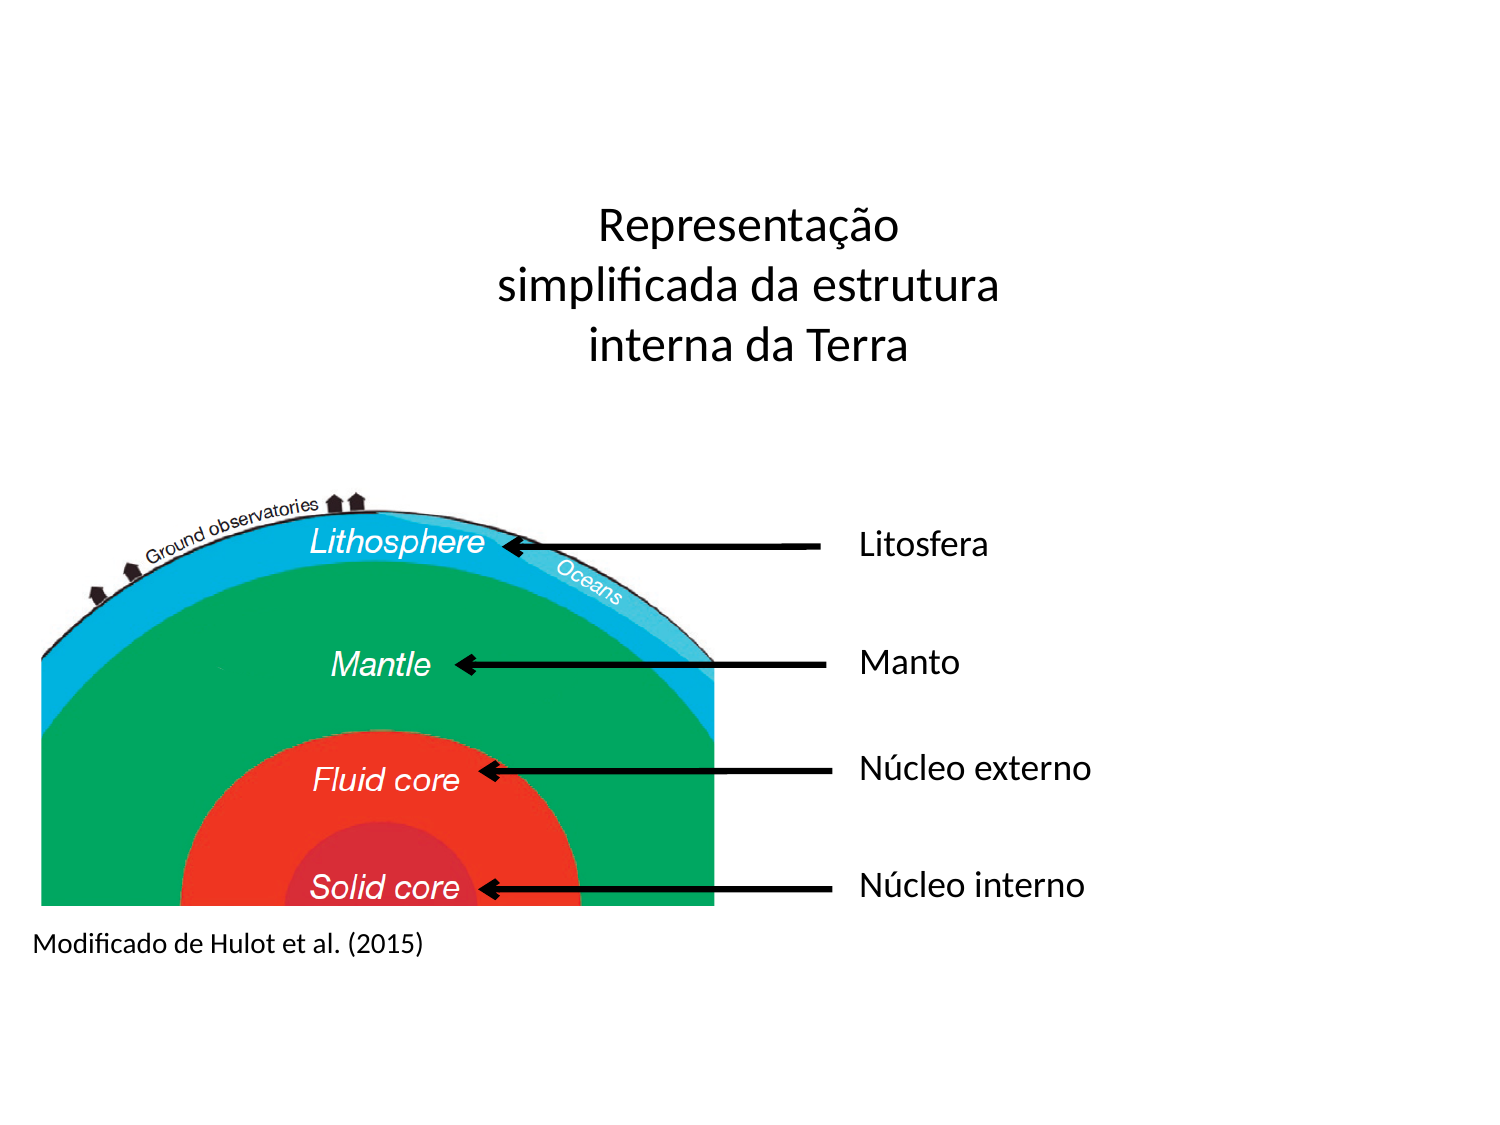

Representação simplificada da estrutura interna da Terra
Litosfera
Manto
Núcleo externo
Núcleo interno
Modificado de Hulot et al. (2015)